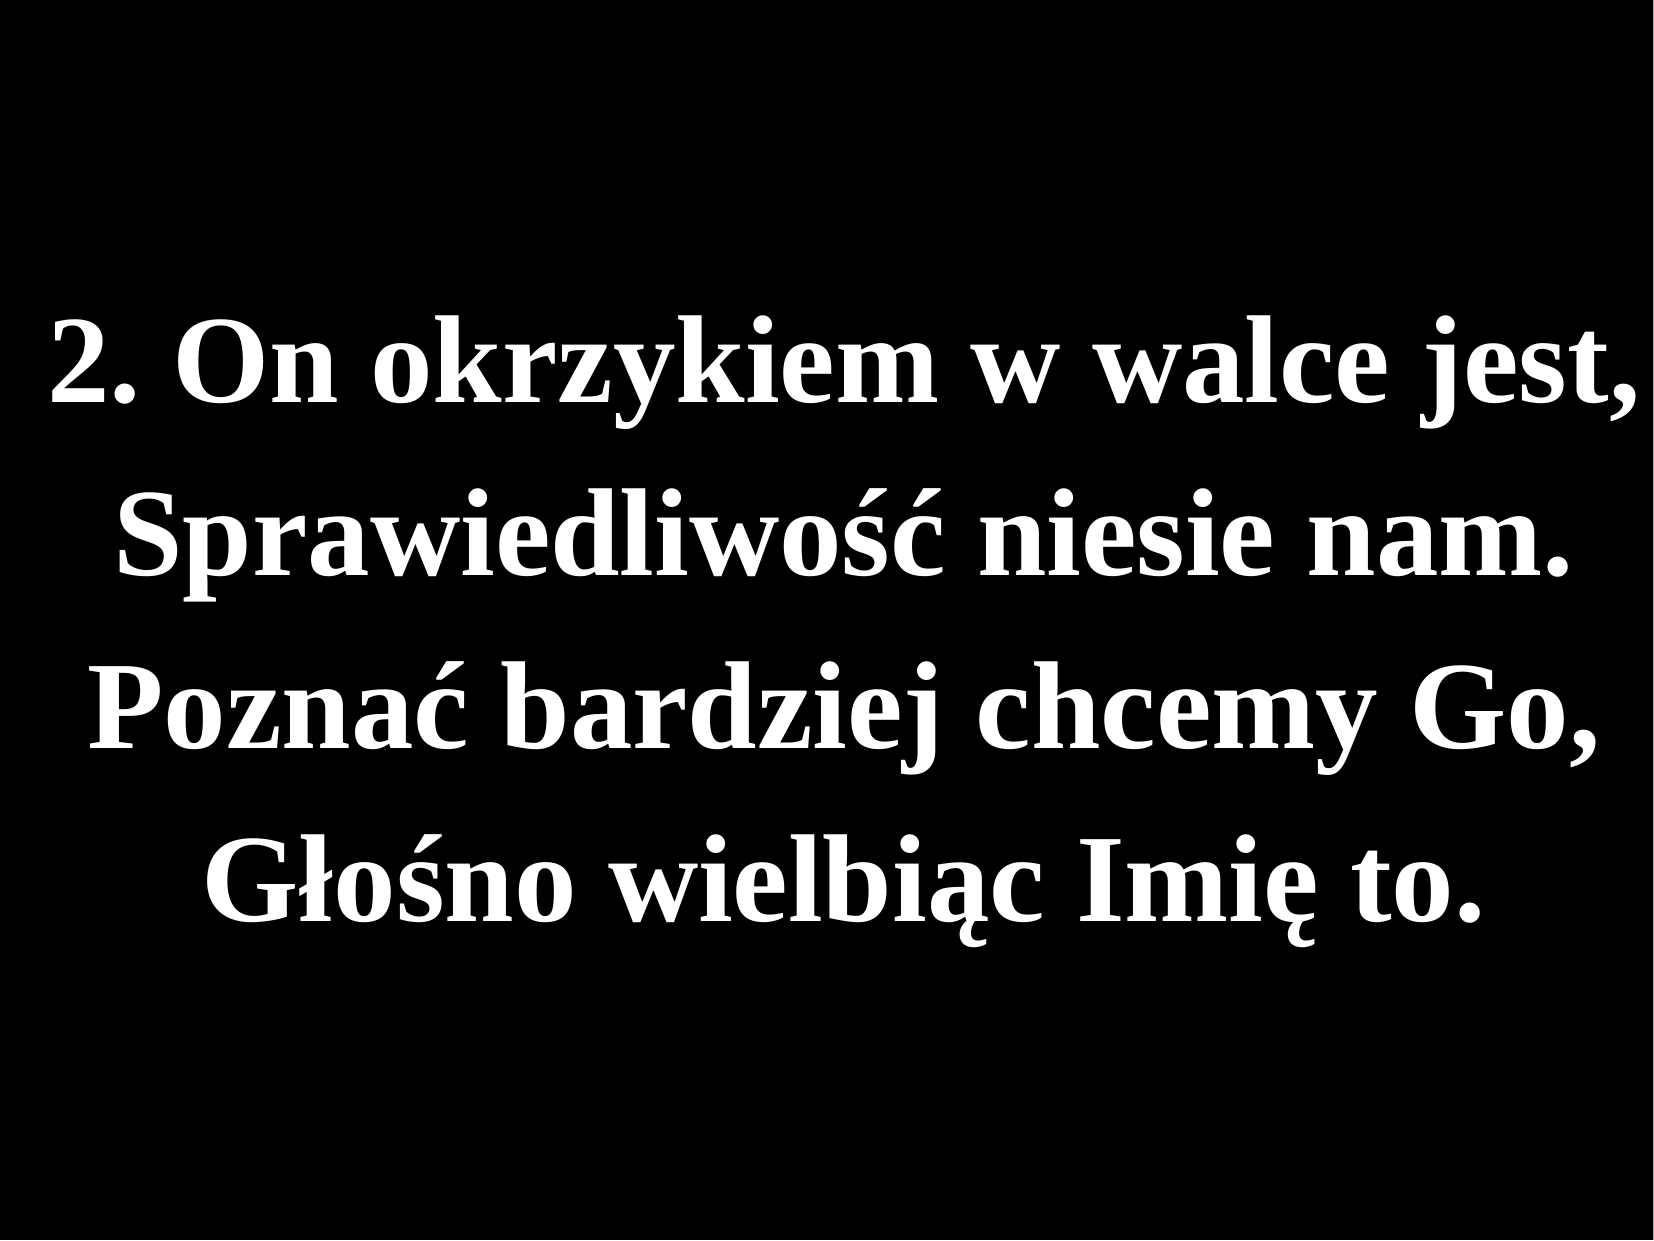

# 2. On okrzykiem w walce jest,
ppp
Sprawiedliwość niesie nam.
ppp
Poznać bardziej chcemy Go,
ppp
Głośno wielbiąc Imię to.